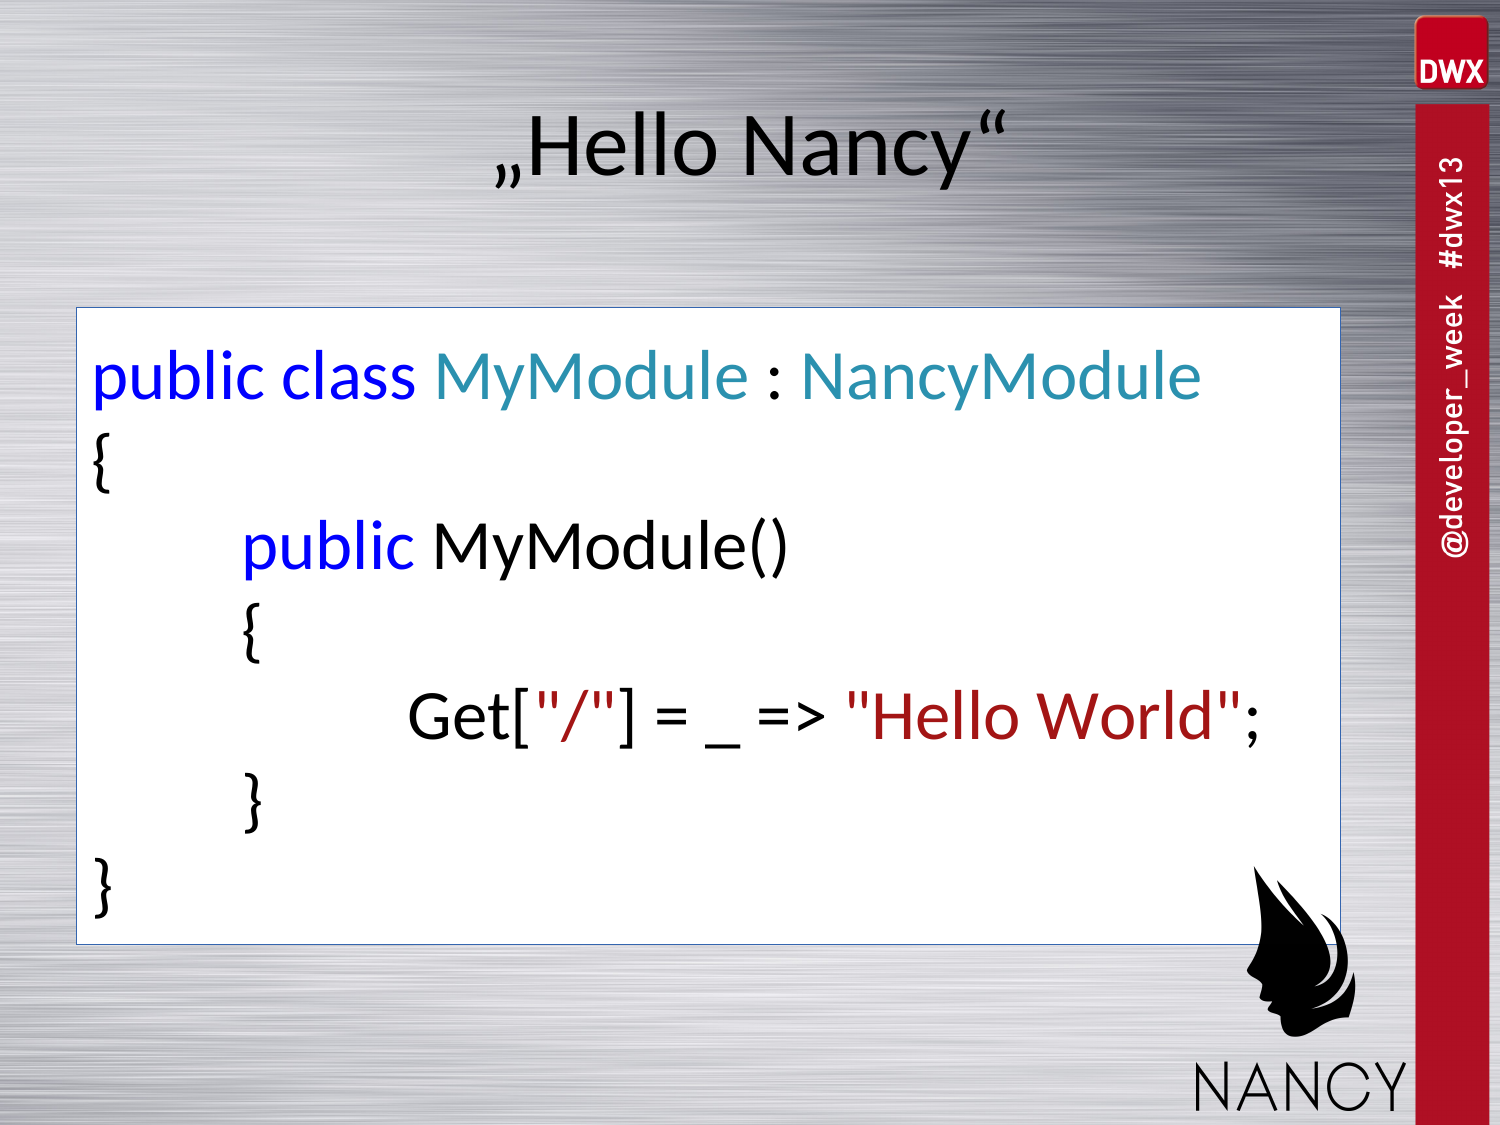

# „Hello Nancy“
public class MyModule : NancyModule
{
	public MyModule()
	{
		 Get["/"] = _ => "Hello World";
	}
}